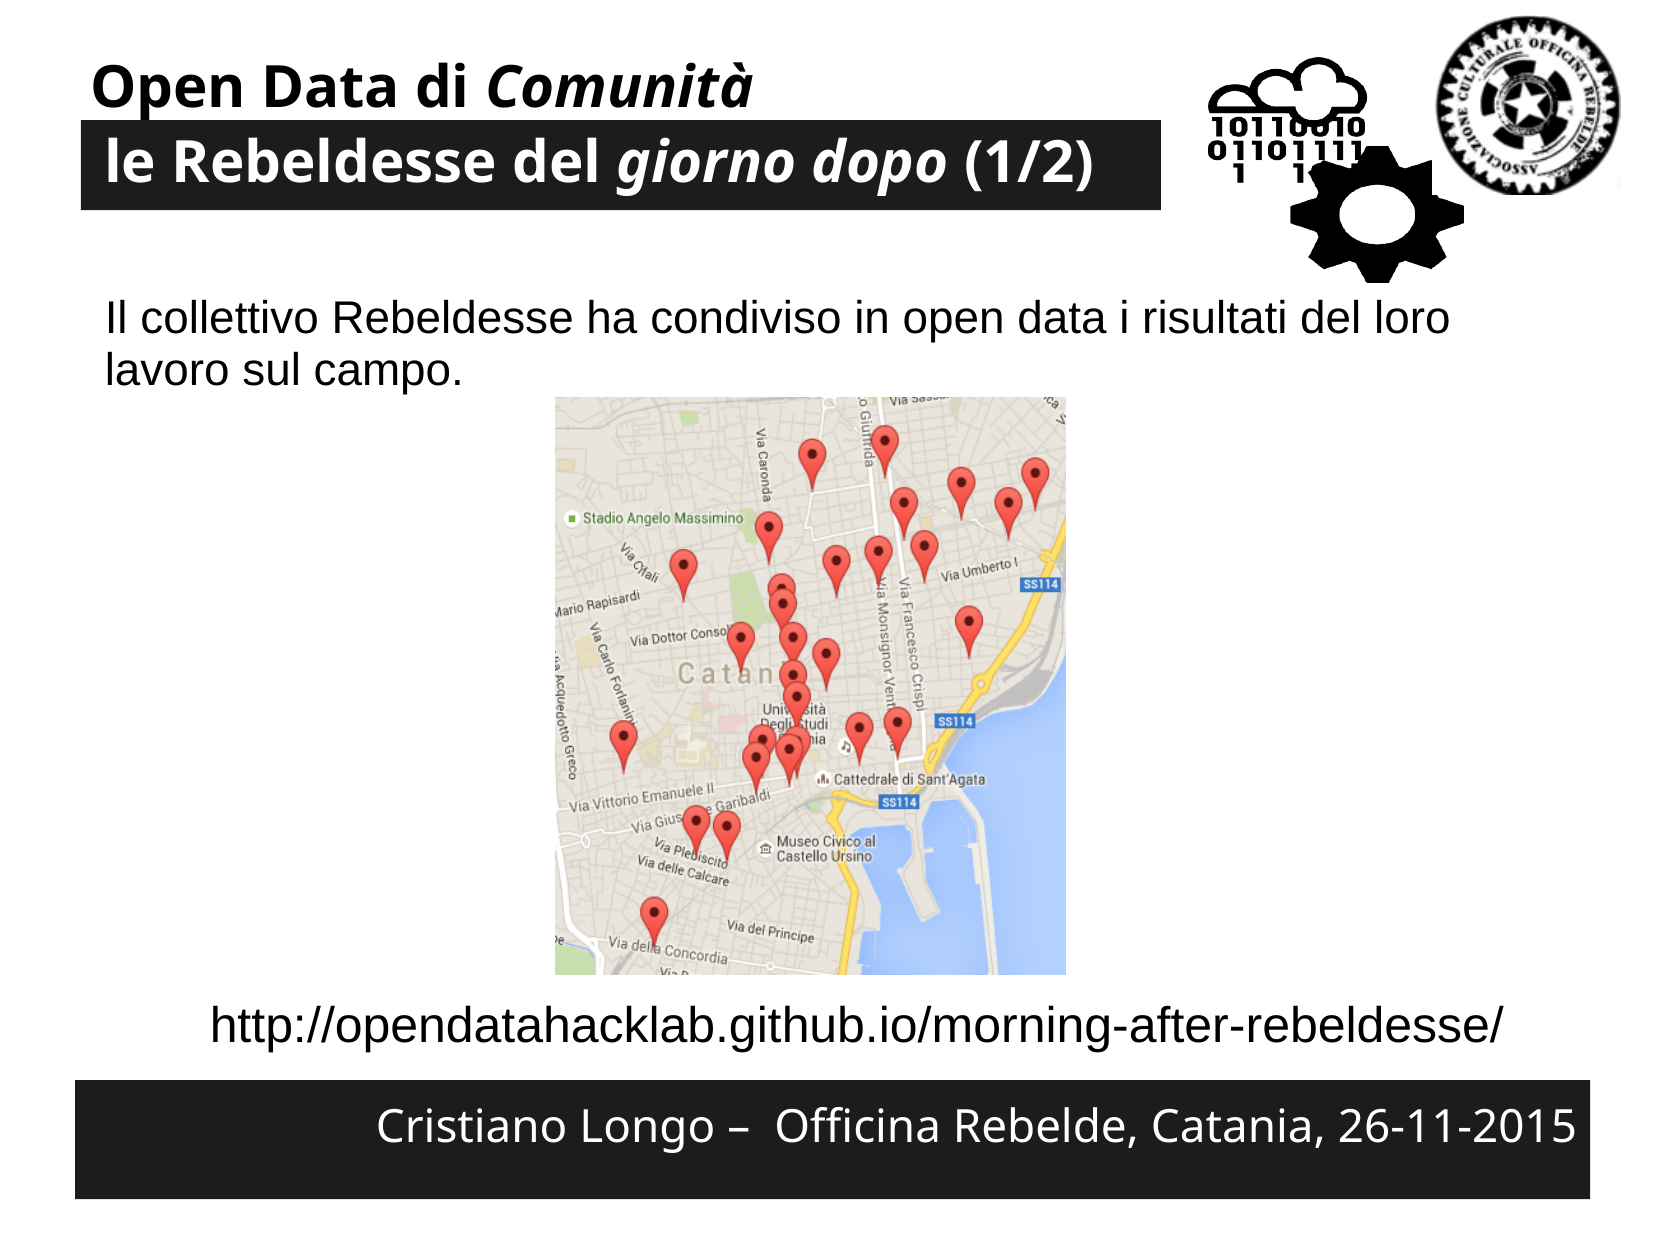

# Open Data di Comunità
 le Rebeldesse del giorno dopo (1/2)
Il collettivo Rebeldesse ha condiviso in open data i risultati del loro
lavoro sul campo.
http://opendatahacklab.github.io/morning-after-rebeldesse/
 Cristiano Longo – Officina Rebelde, Catania, 26-11-2015